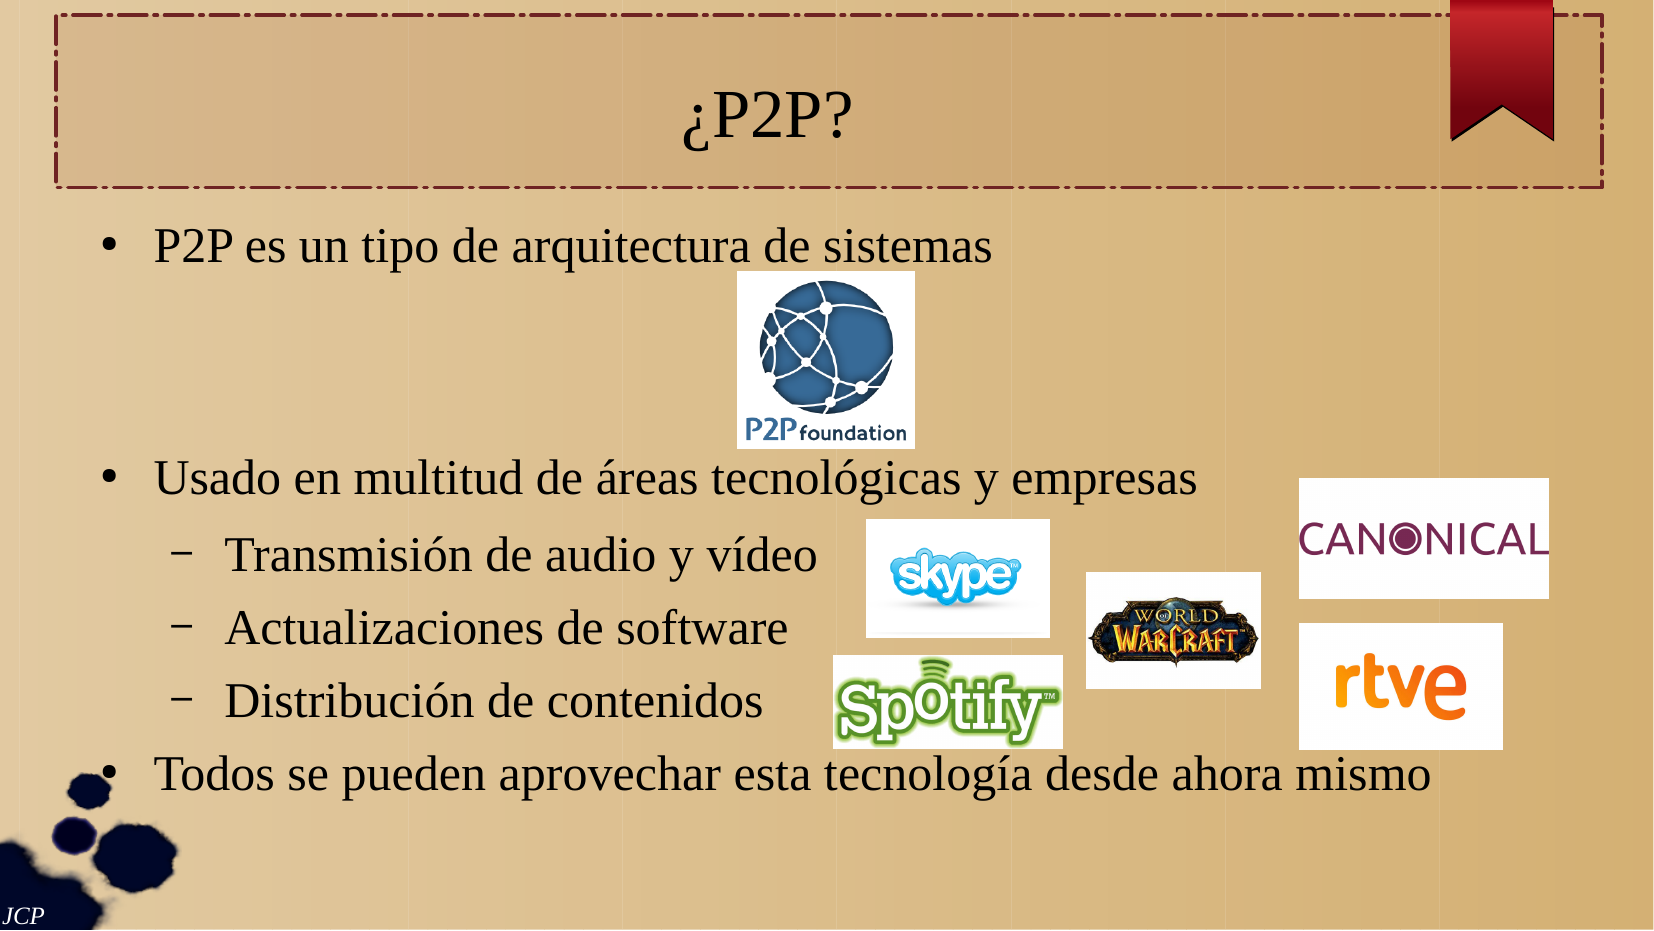

# ¿P2P?
P2P es un tipo de arquitectura de sistemas
Usado en multitud de áreas tecnológicas y empresas
Transmisión de audio y vídeo
Actualizaciones de software
Distribución de contenidos
Todos se pueden aprovechar esta tecnología desde ahora mismo
JCP